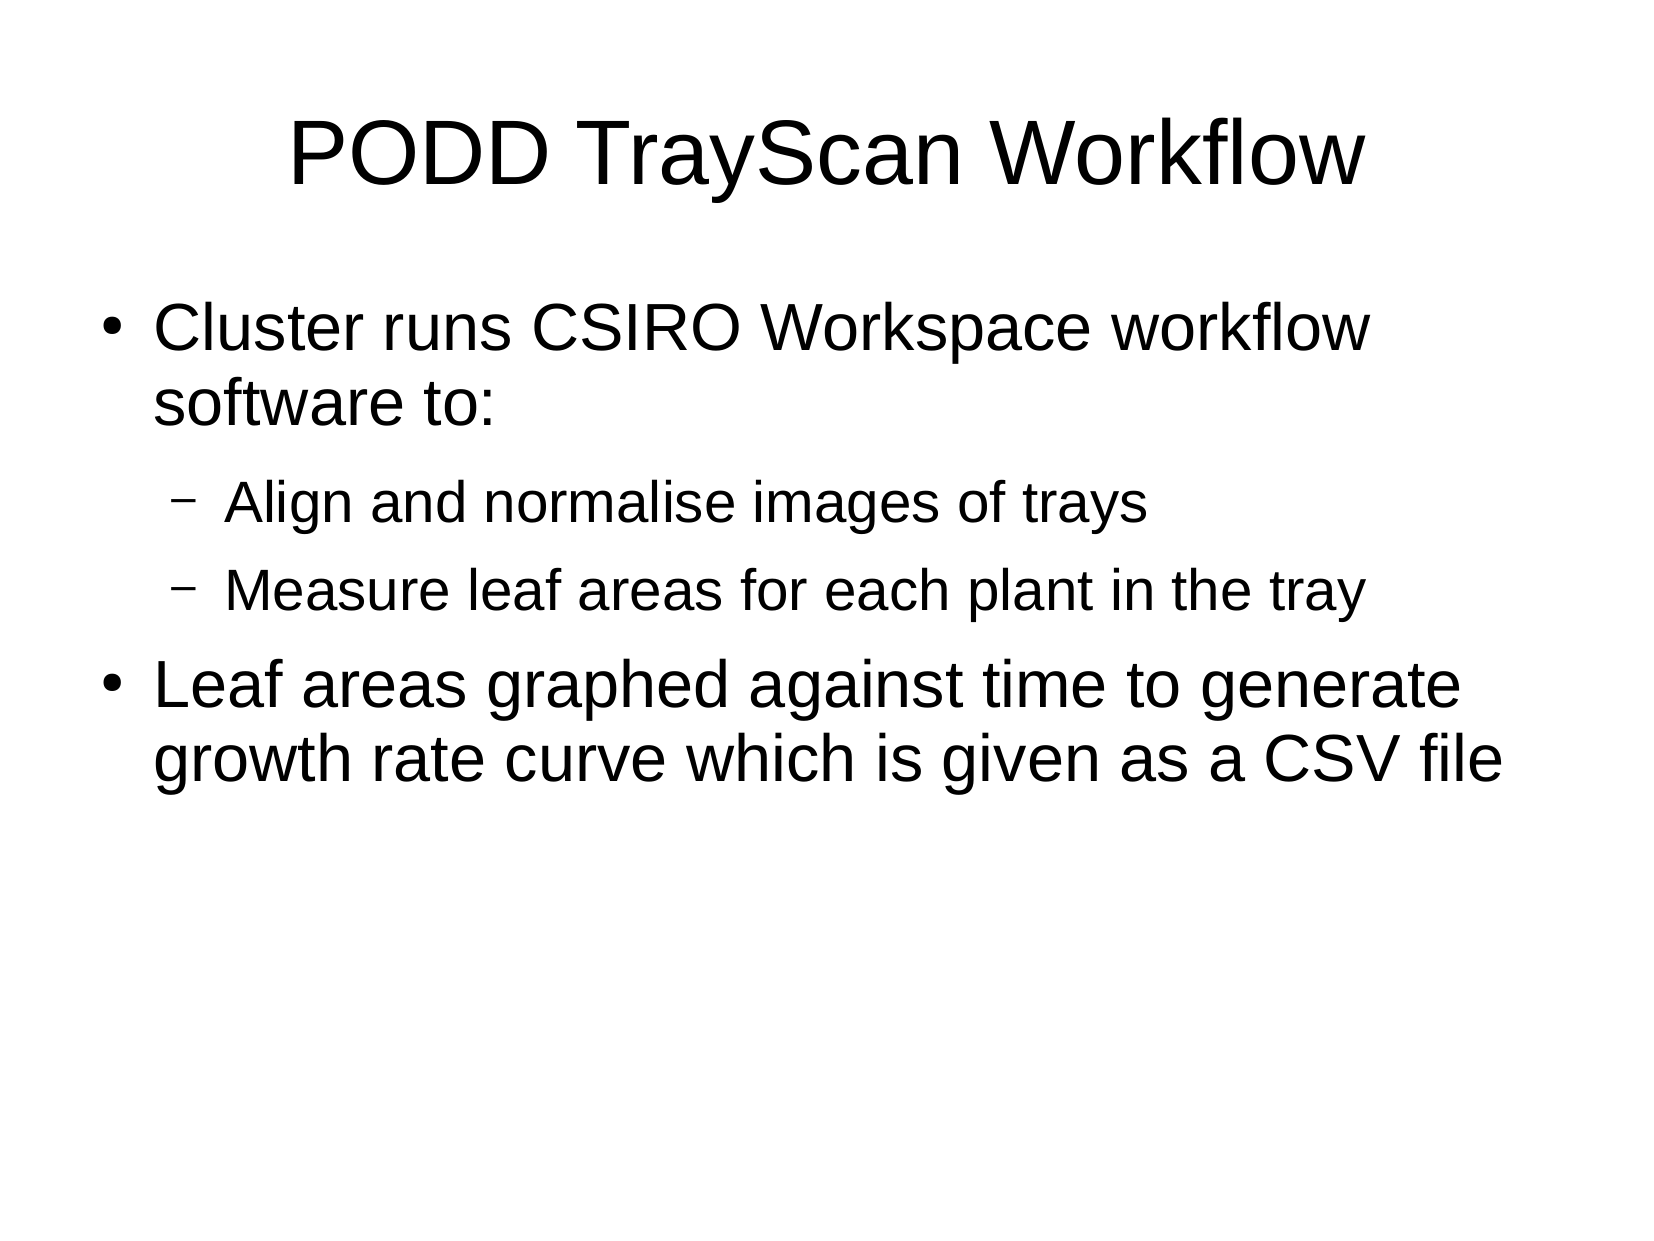

# PODD TrayScan Workflow
Cluster runs CSIRO Workspace workflow software to:
Align and normalise images of trays
Measure leaf areas for each plant in the tray
Leaf areas graphed against time to generate growth rate curve which is given as a CSV file